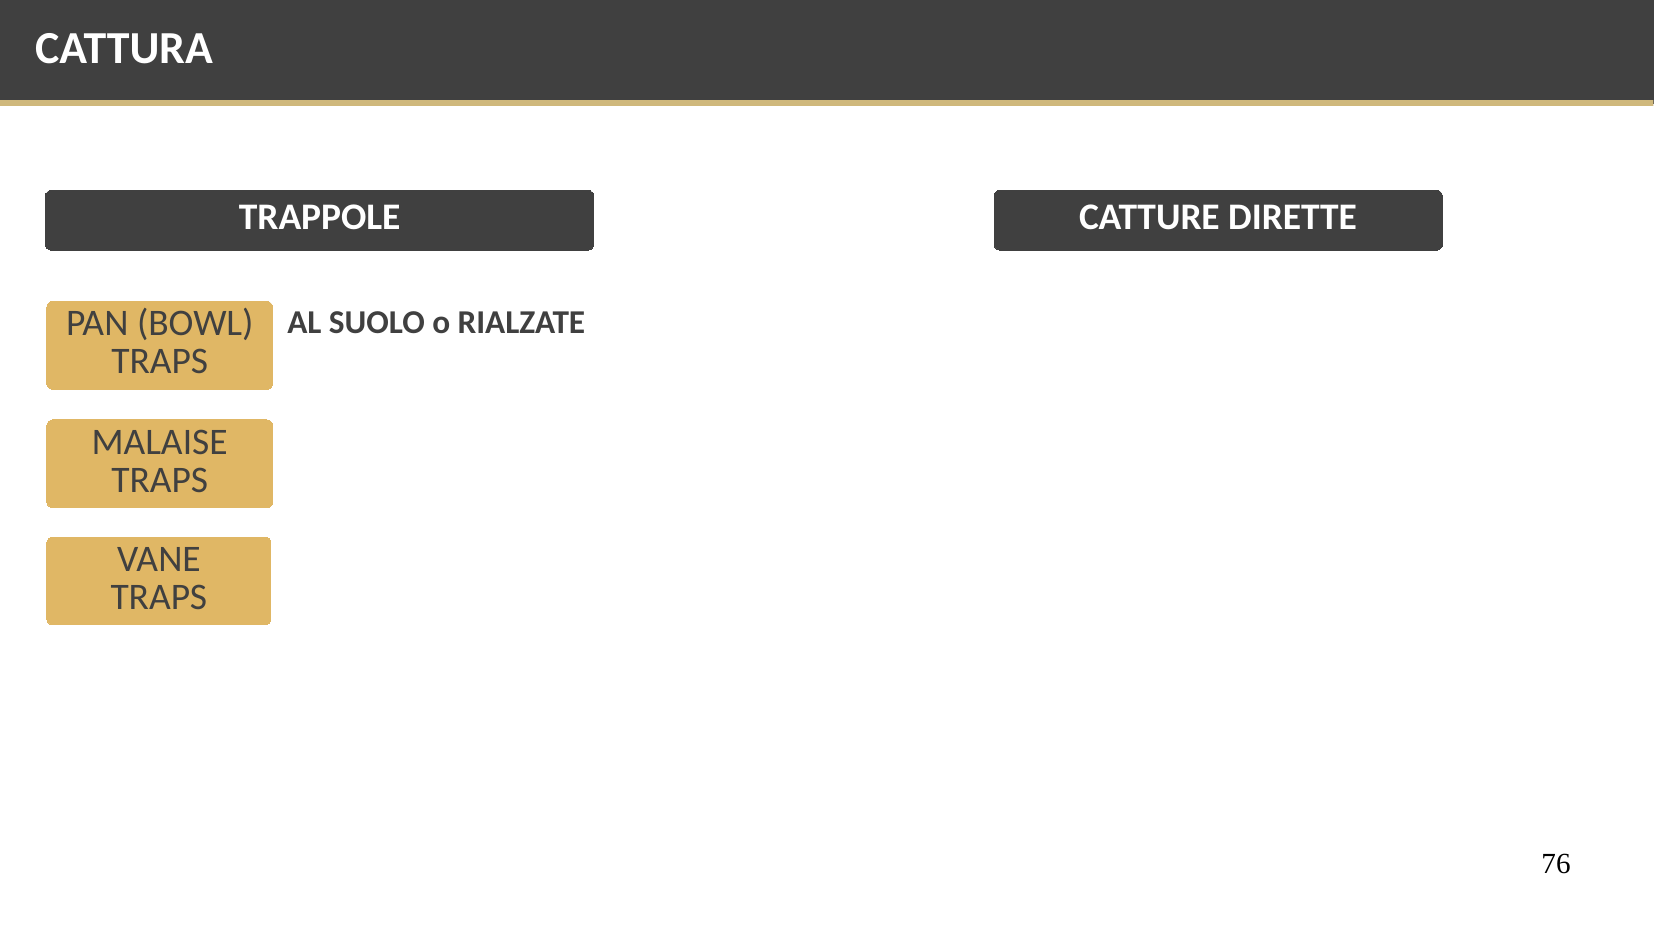

CATTURA
TRAPPOLE
CATTURE DIRETTE
CATTURE DIRETTE
PAN (BOWL)
TRAPS
AL SUOLO o RIALZATE
MALAISE
TRAPS
VANE
TRAPS
76